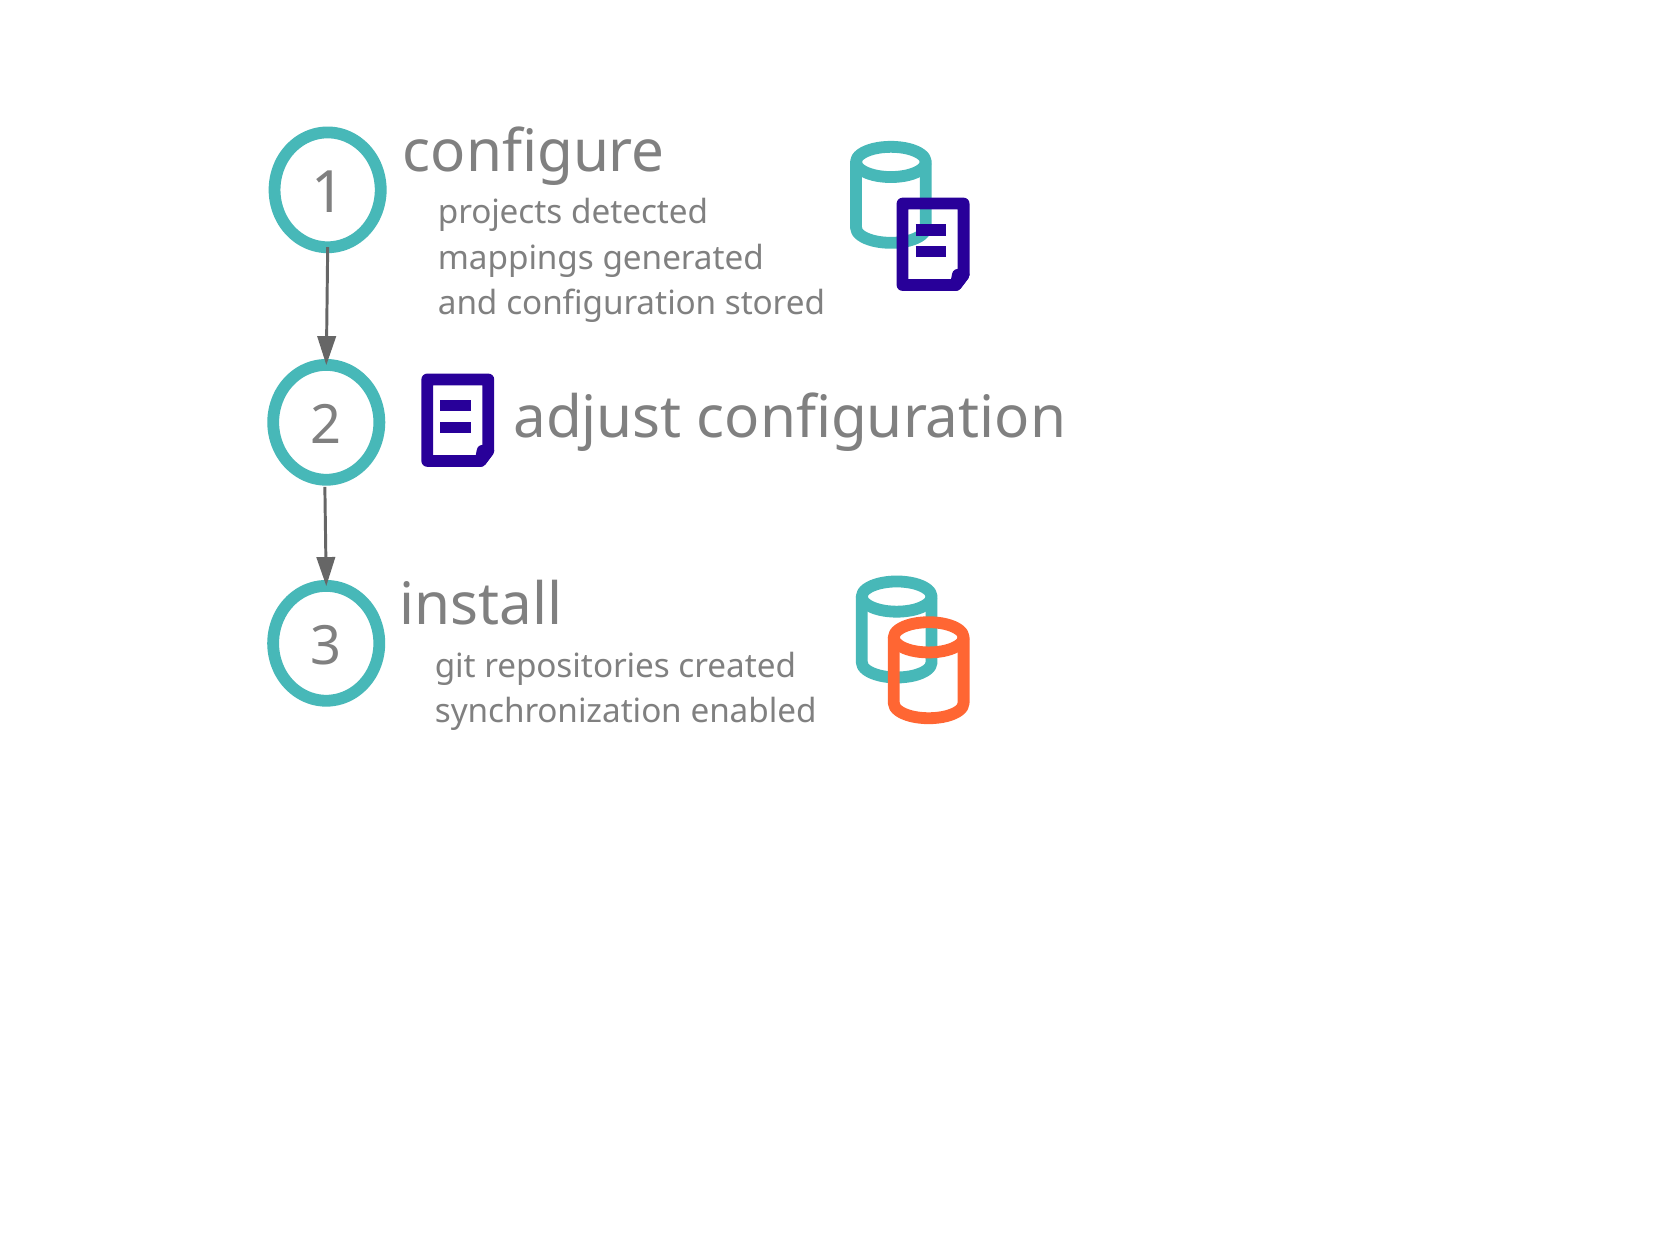

configure
 projects detected
 mappings generated
 and configuration stored
1
2
adjust configuration
install
 git repositories created
 synchronization enabled
3